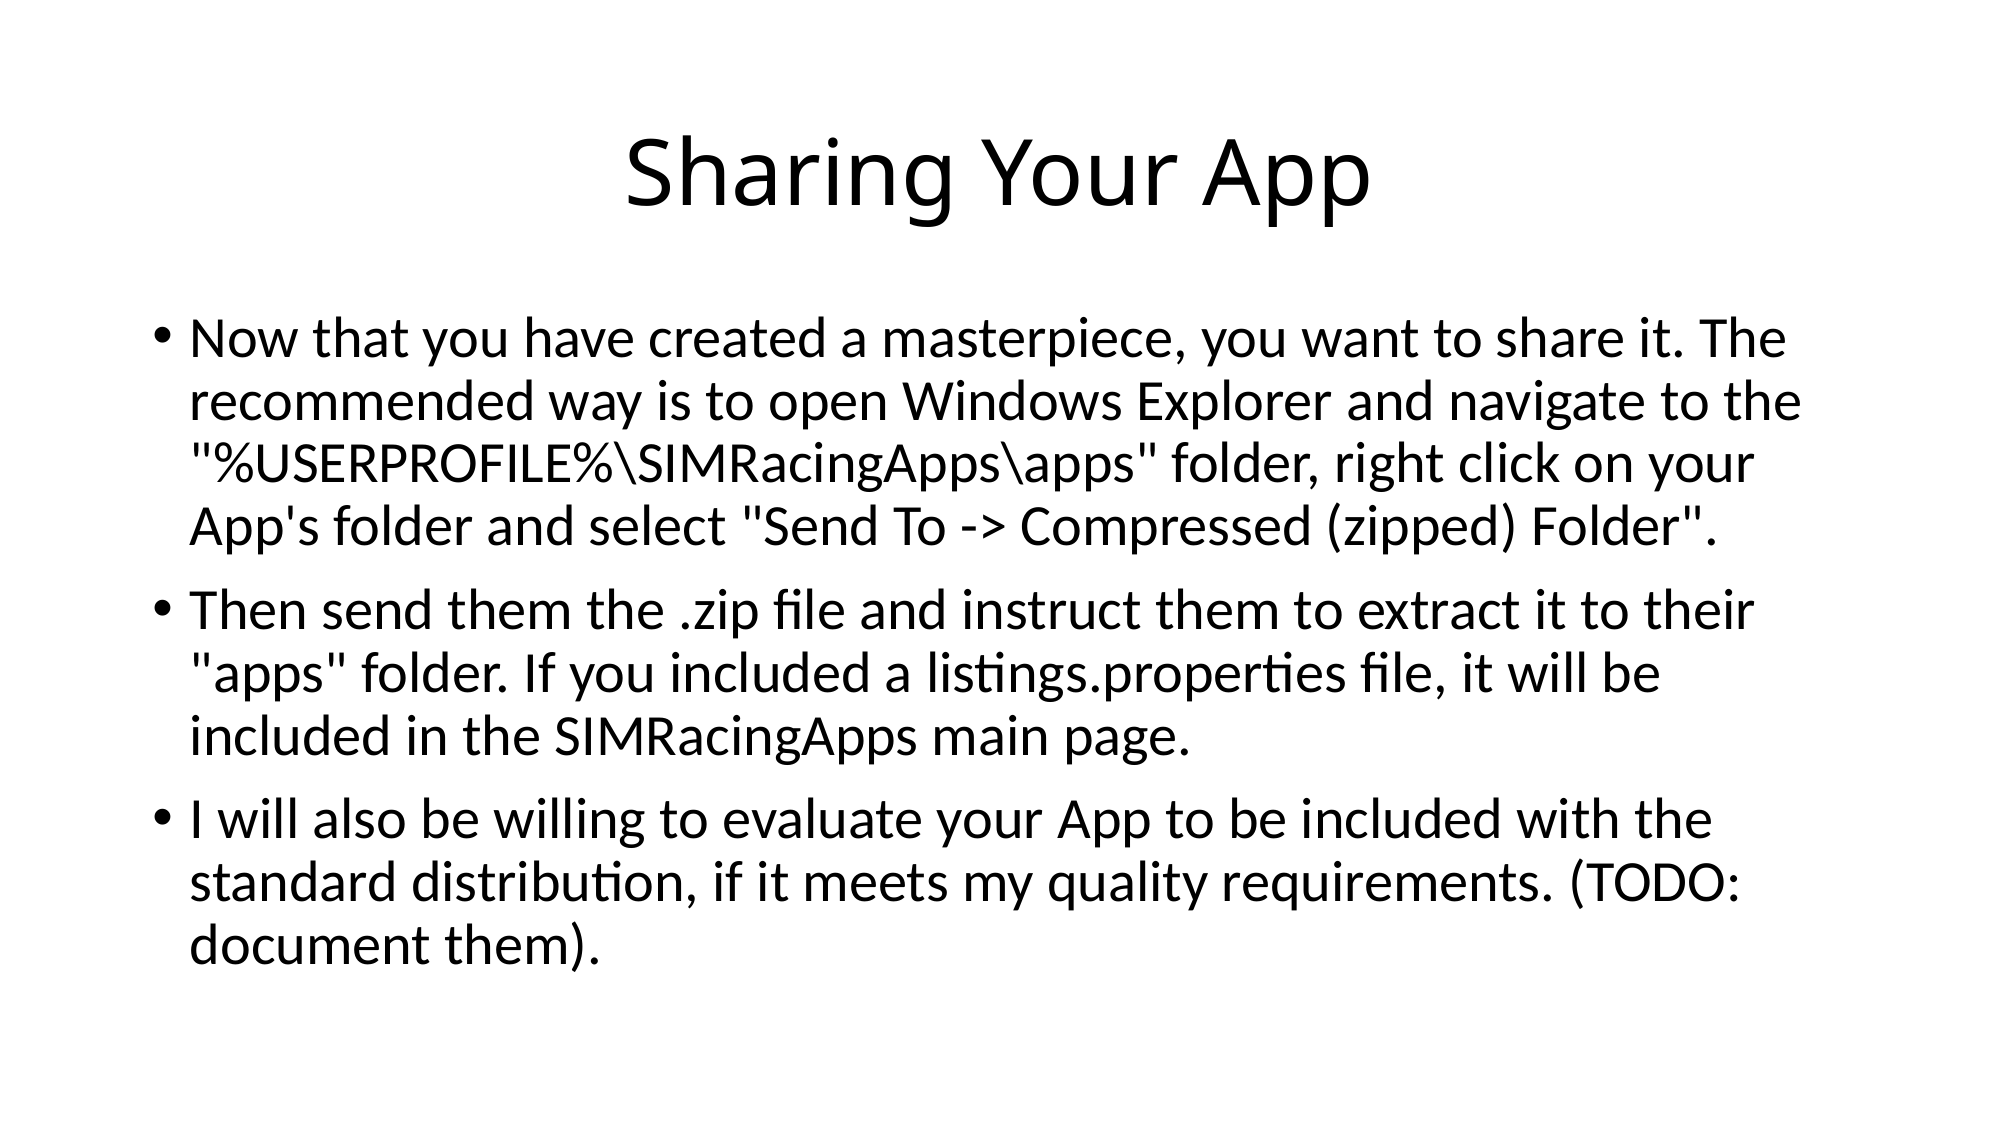

# Sharing Your App
Now that you have created a masterpiece, you want to share it. The recommended way is to open Windows Explorer and navigate to the "%USERPROFILE%\SIMRacingApps\apps" folder, right click on your App's folder and select "Send To -> Compressed (zipped) Folder".
Then send them the .zip file and instruct them to extract it to their "apps" folder. If you included a listings.properties file, it will be included in the SIMRacingApps main page.
I will also be willing to evaluate your App to be included with the standard distribution, if it meets my quality requirements. (TODO: document them).